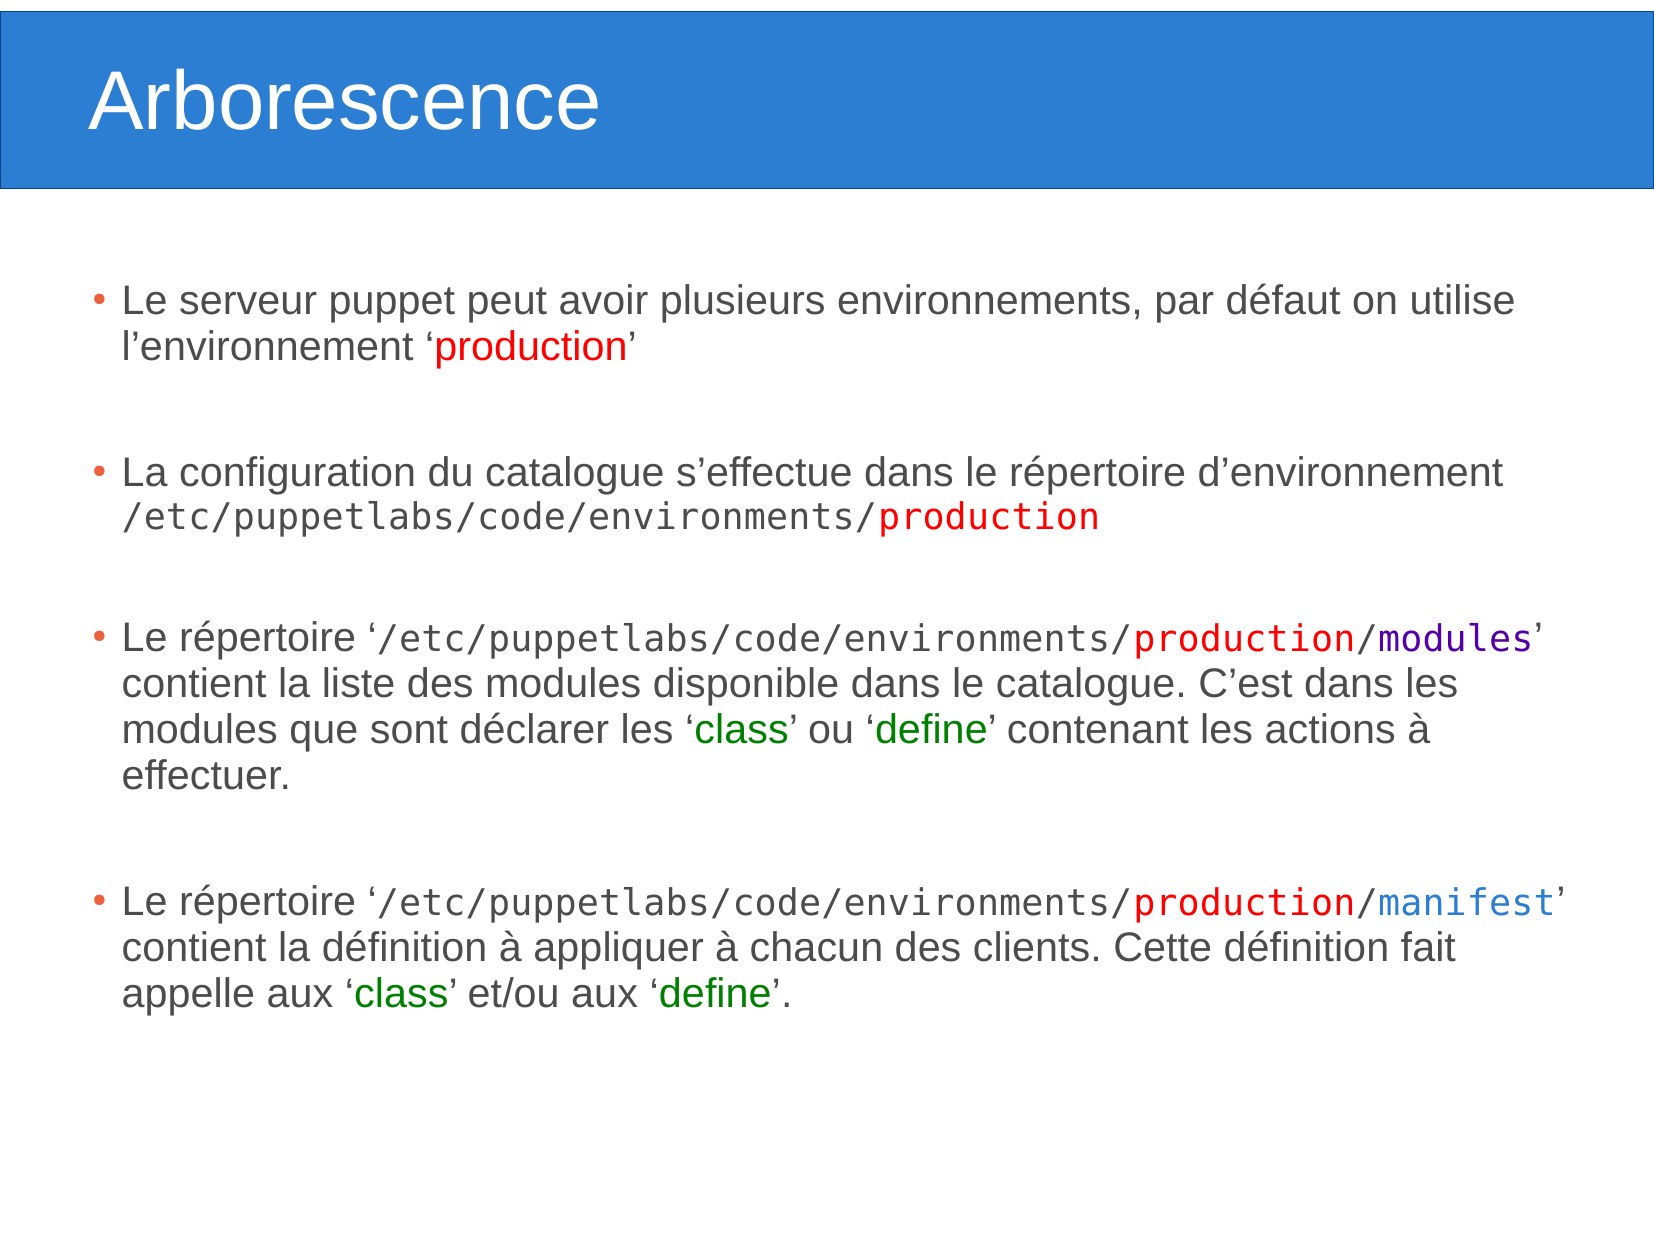

# Arborescence
Le serveur puppet peut avoir plusieurs environnements, par défaut on utilise l’environnement ‘production’
La configuration du catalogue s’effectue dans le répertoire d’environnement /etc/puppetlabs/code/environments/production
Le répertoire ‘/etc/puppetlabs/code/environments/production/modules’ contient la liste des modules disponible dans le catalogue. C’est dans les modules que sont déclarer les ‘class’ ou ‘define’ contenant les actions à effectuer.
Le répertoire ‘/etc/puppetlabs/code/environments/production/manifest’ contient la définition à appliquer à chacun des clients. Cette définition fait appelle aux ‘class’ et/ou aux ‘define’.